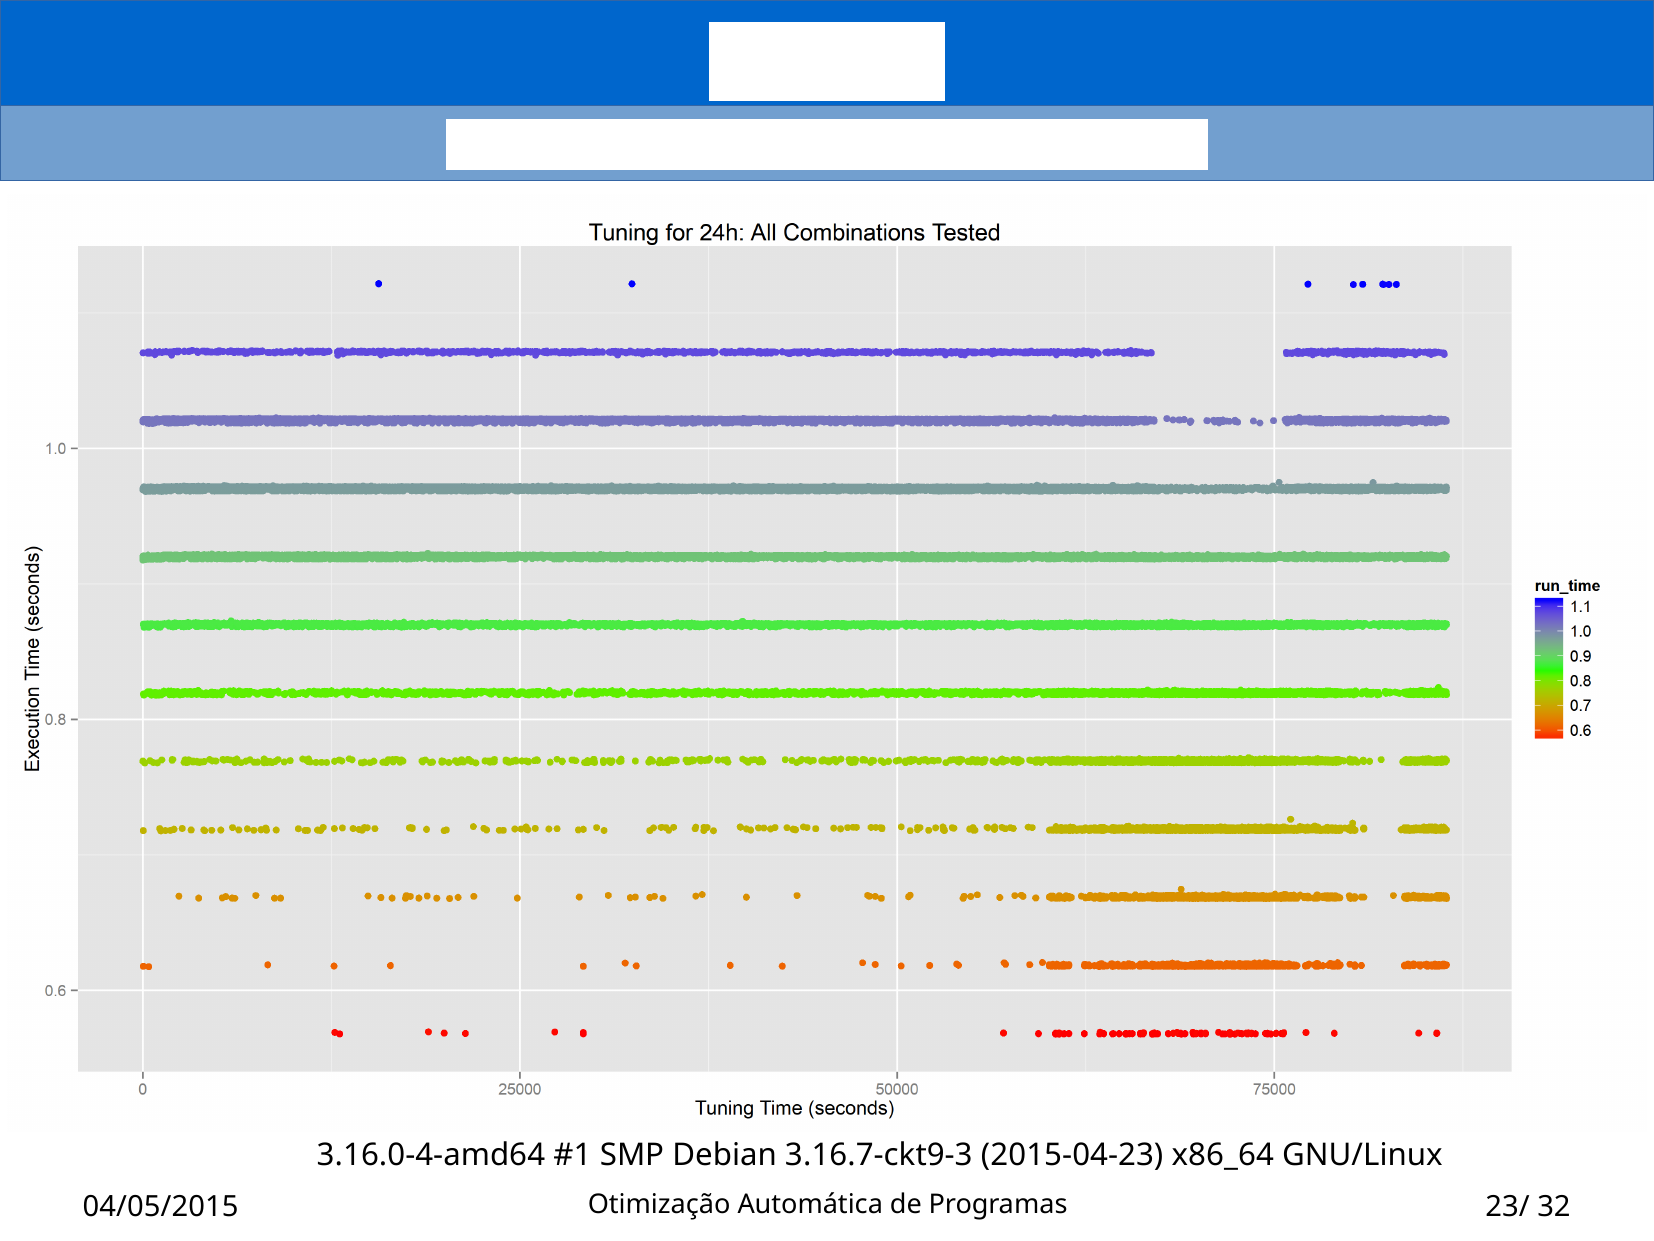

# Exemplo
Conjuntos de Instâncias de SAT: Resultados
3.16.0-4-amd64 #1 SMP Debian 3.16.7-ckt9-3 (2015-04-23) x86_64 GNU/Linux
23